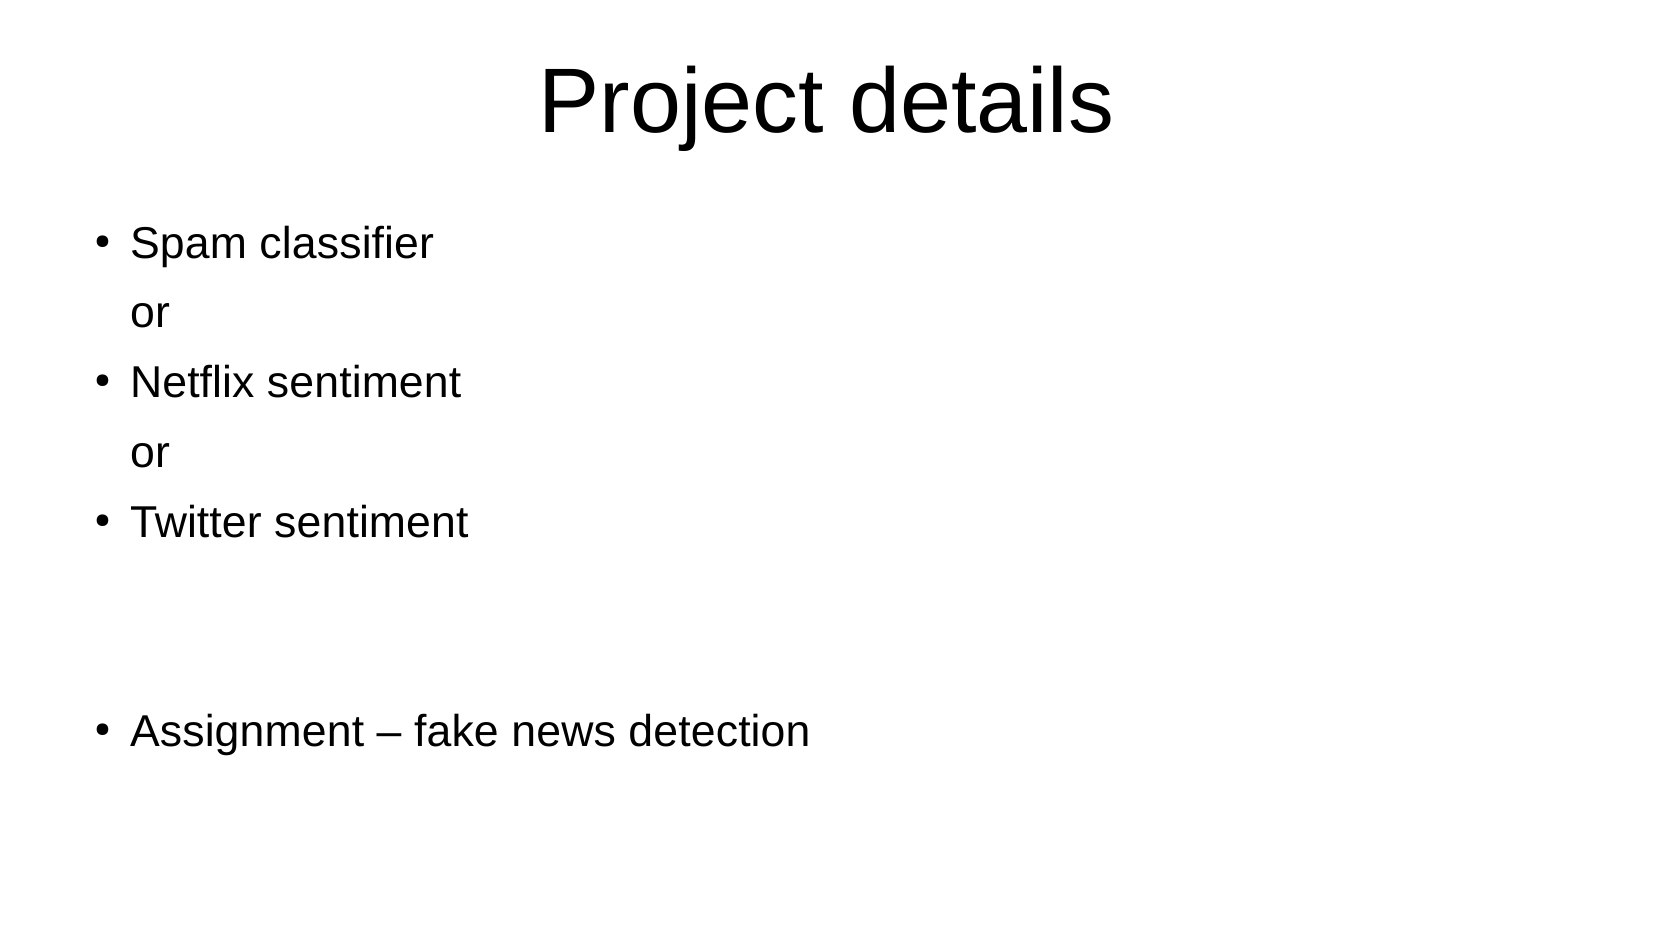

# Project details
Spam classifier
or
Netflix sentiment
or
Twitter sentiment
Assignment – fake news detection